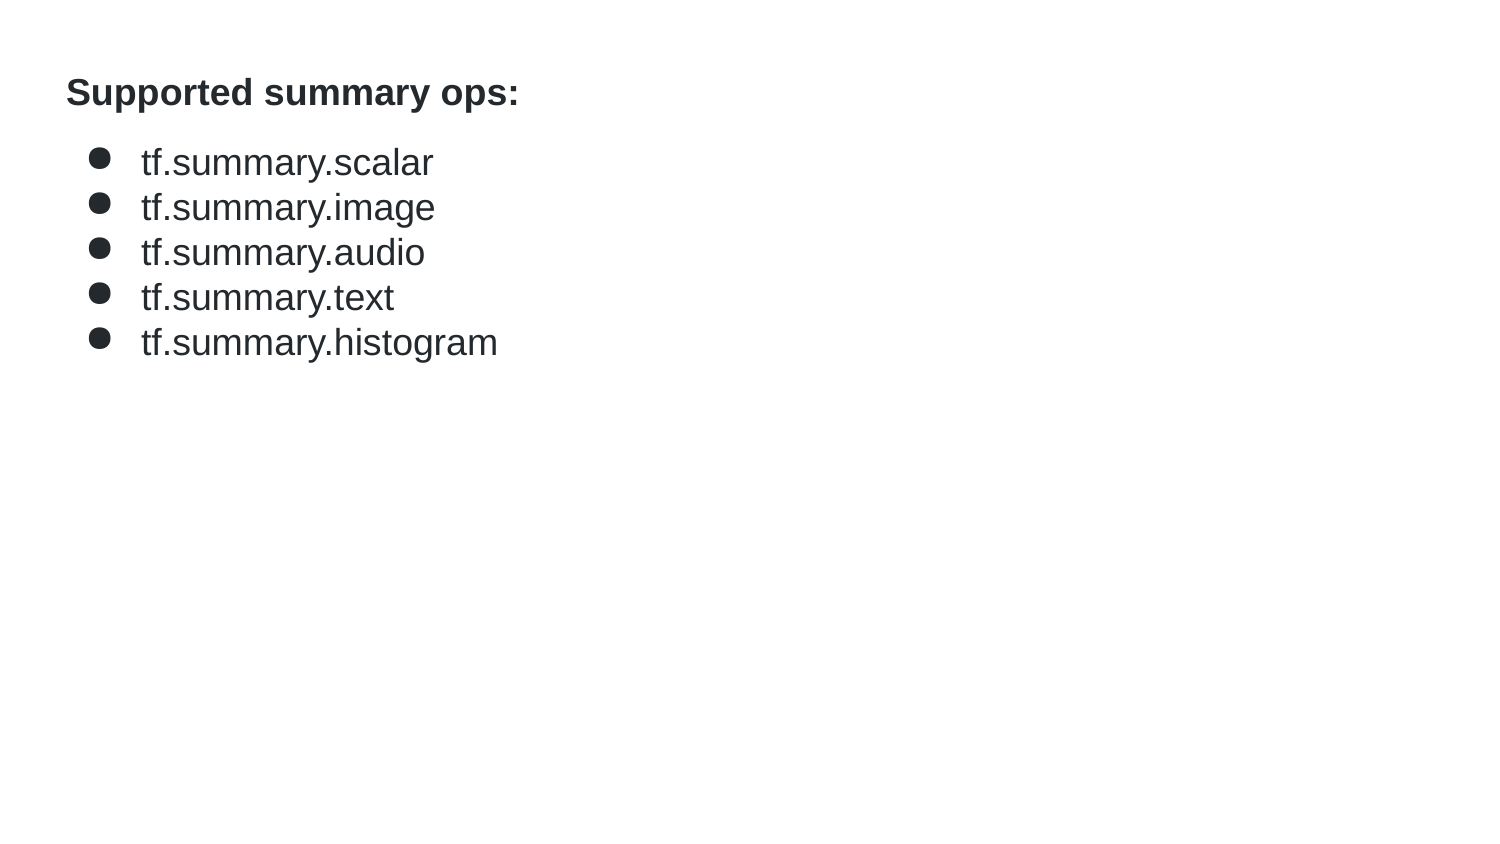

# Supported summary ops:
tf.summary.scalar
tf.summary.image
tf.summary.audio
tf.summary.text
tf.summary.histogram